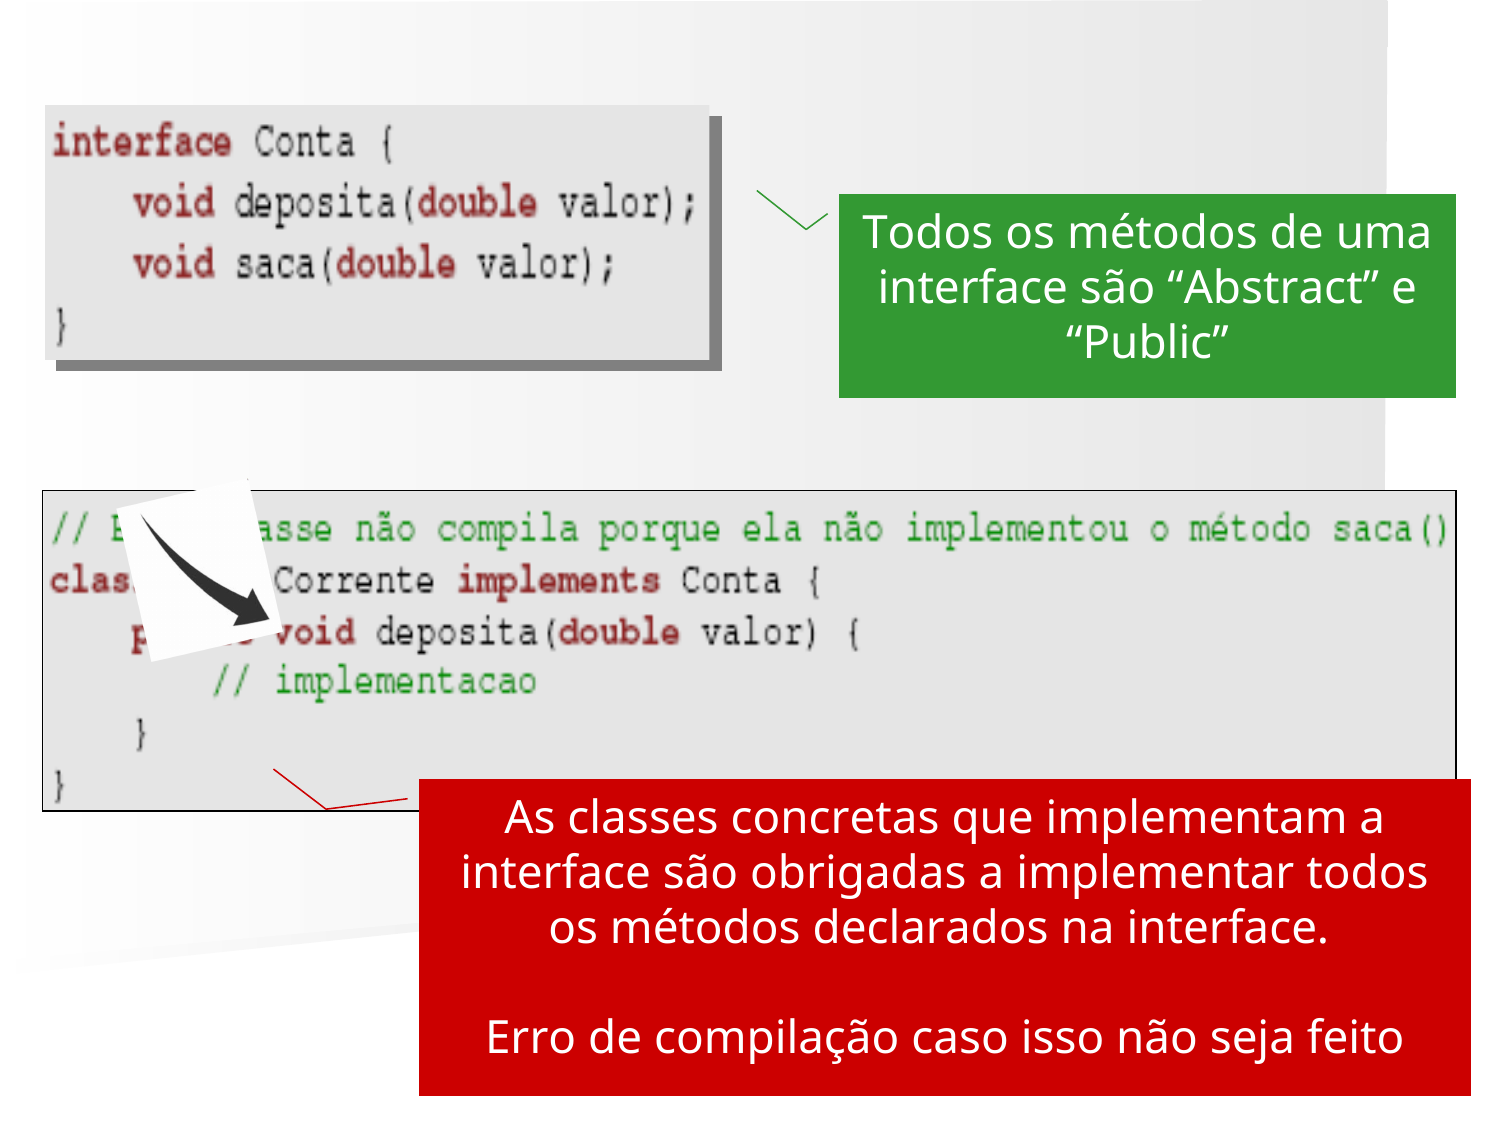

# Interfaces
Todos os métodos de uma interface são “Abstract” e “Public”
As classes concretas que implementam a interface são obrigadas a implementar todos os métodos declarados na interface.
Erro de compilação caso isso não seja feito